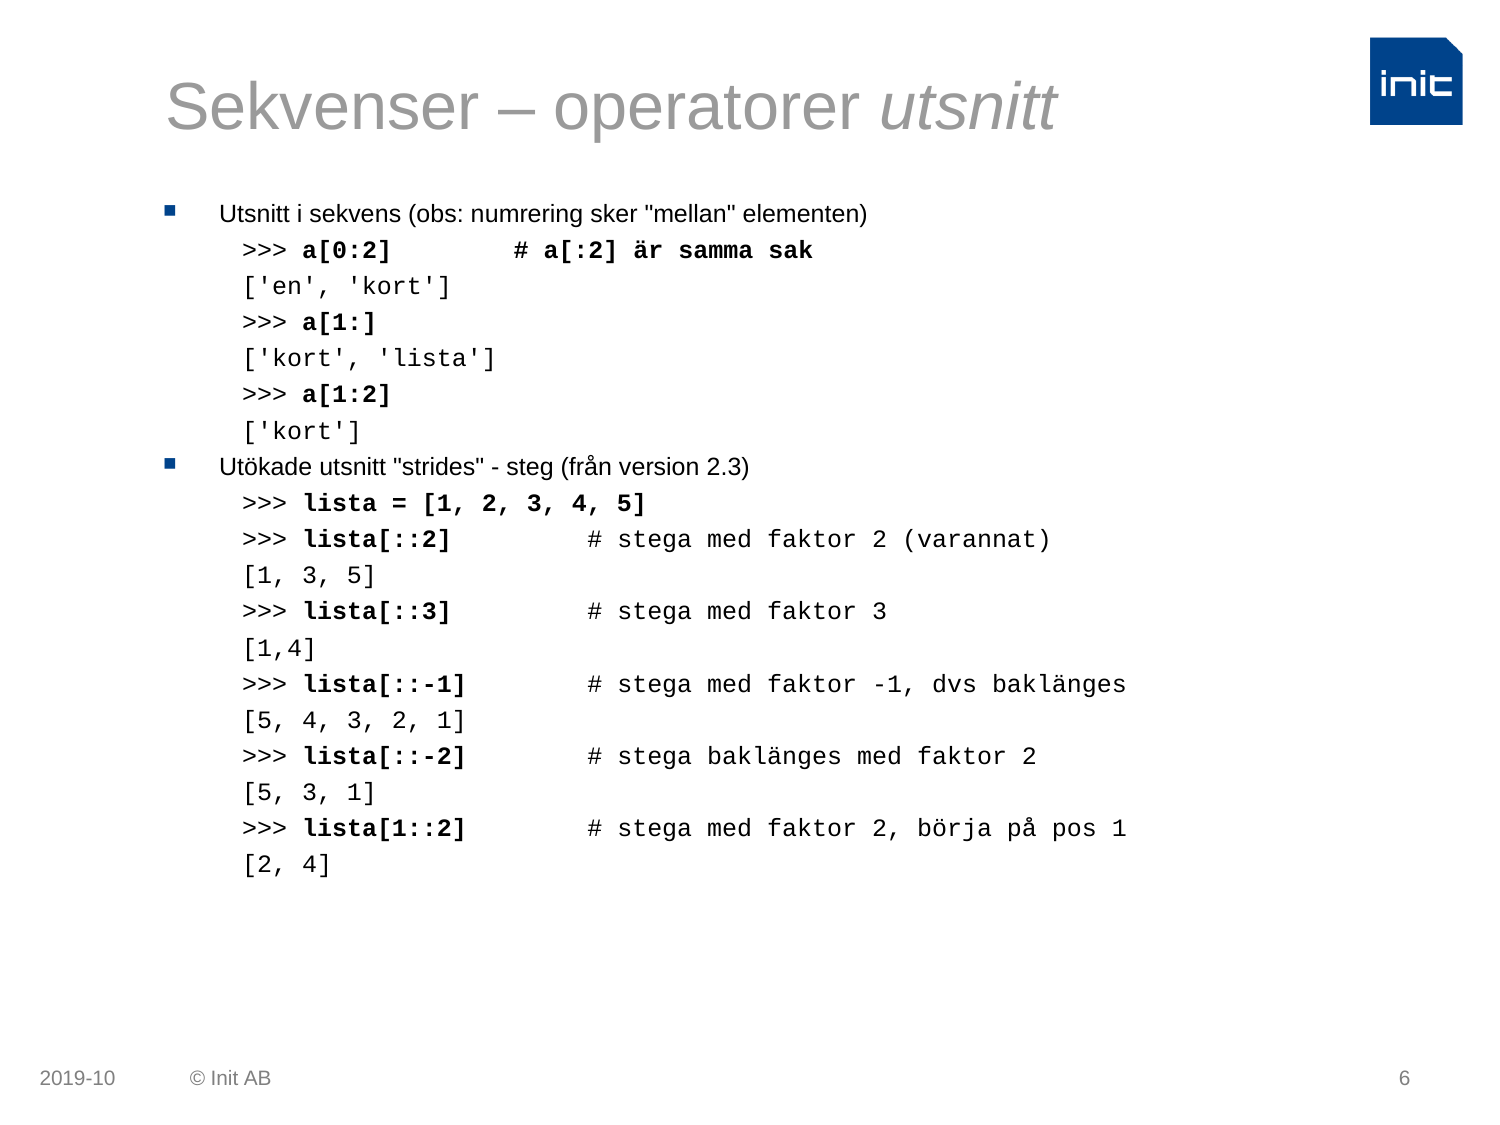

Sekvenser – operatorer utsnitt
Utsnitt i sekvens (obs: numrering sker "mellan" elementen)
>>> a[0:2]		# a[:2] är samma sak
['en', 'kort']
>>> a[1:]
['kort', 'lista']
>>> a[1:2]
['kort']
Utökade utsnitt "strides" - steg (från version 2.3)
>>> lista = [1, 2, 3, 4, 5]
>>> lista[::2]		# stega med faktor 2 (varannat)
[1, 3, 5]
>>> lista[::3]		# stega med faktor 3
[1,4]
>>> lista[::-1]		# stega med faktor -1, dvs baklänges
[5, 4, 3, 2, 1]
>>> lista[::-2]		# stega baklänges med faktor 2
[5, 3, 1]
>>> lista[1::2]		# stega med faktor 2, börja på pos 1
[2, 4]
2019-10
© Init AB